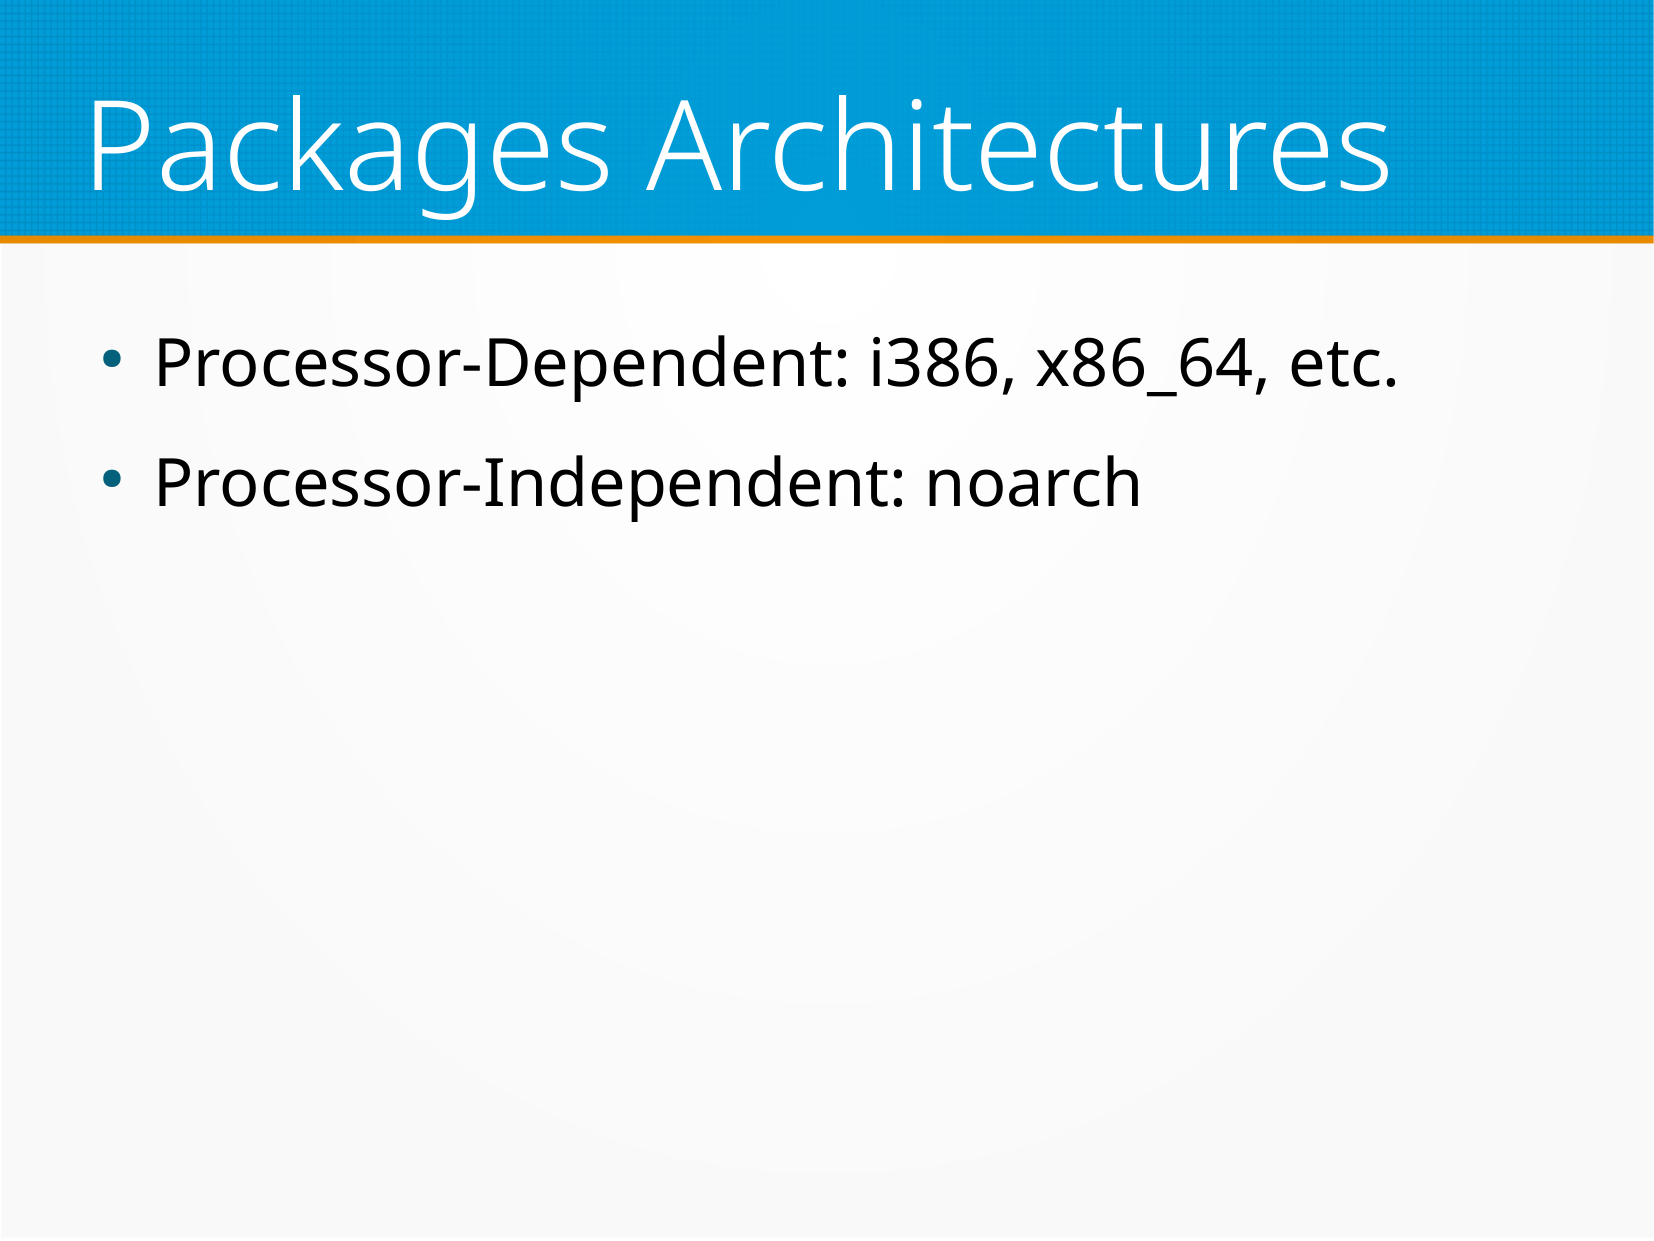

# Packages Architectures
Processor-Dependent: i386, x86_64, etc.
Processor-Independent: noarch